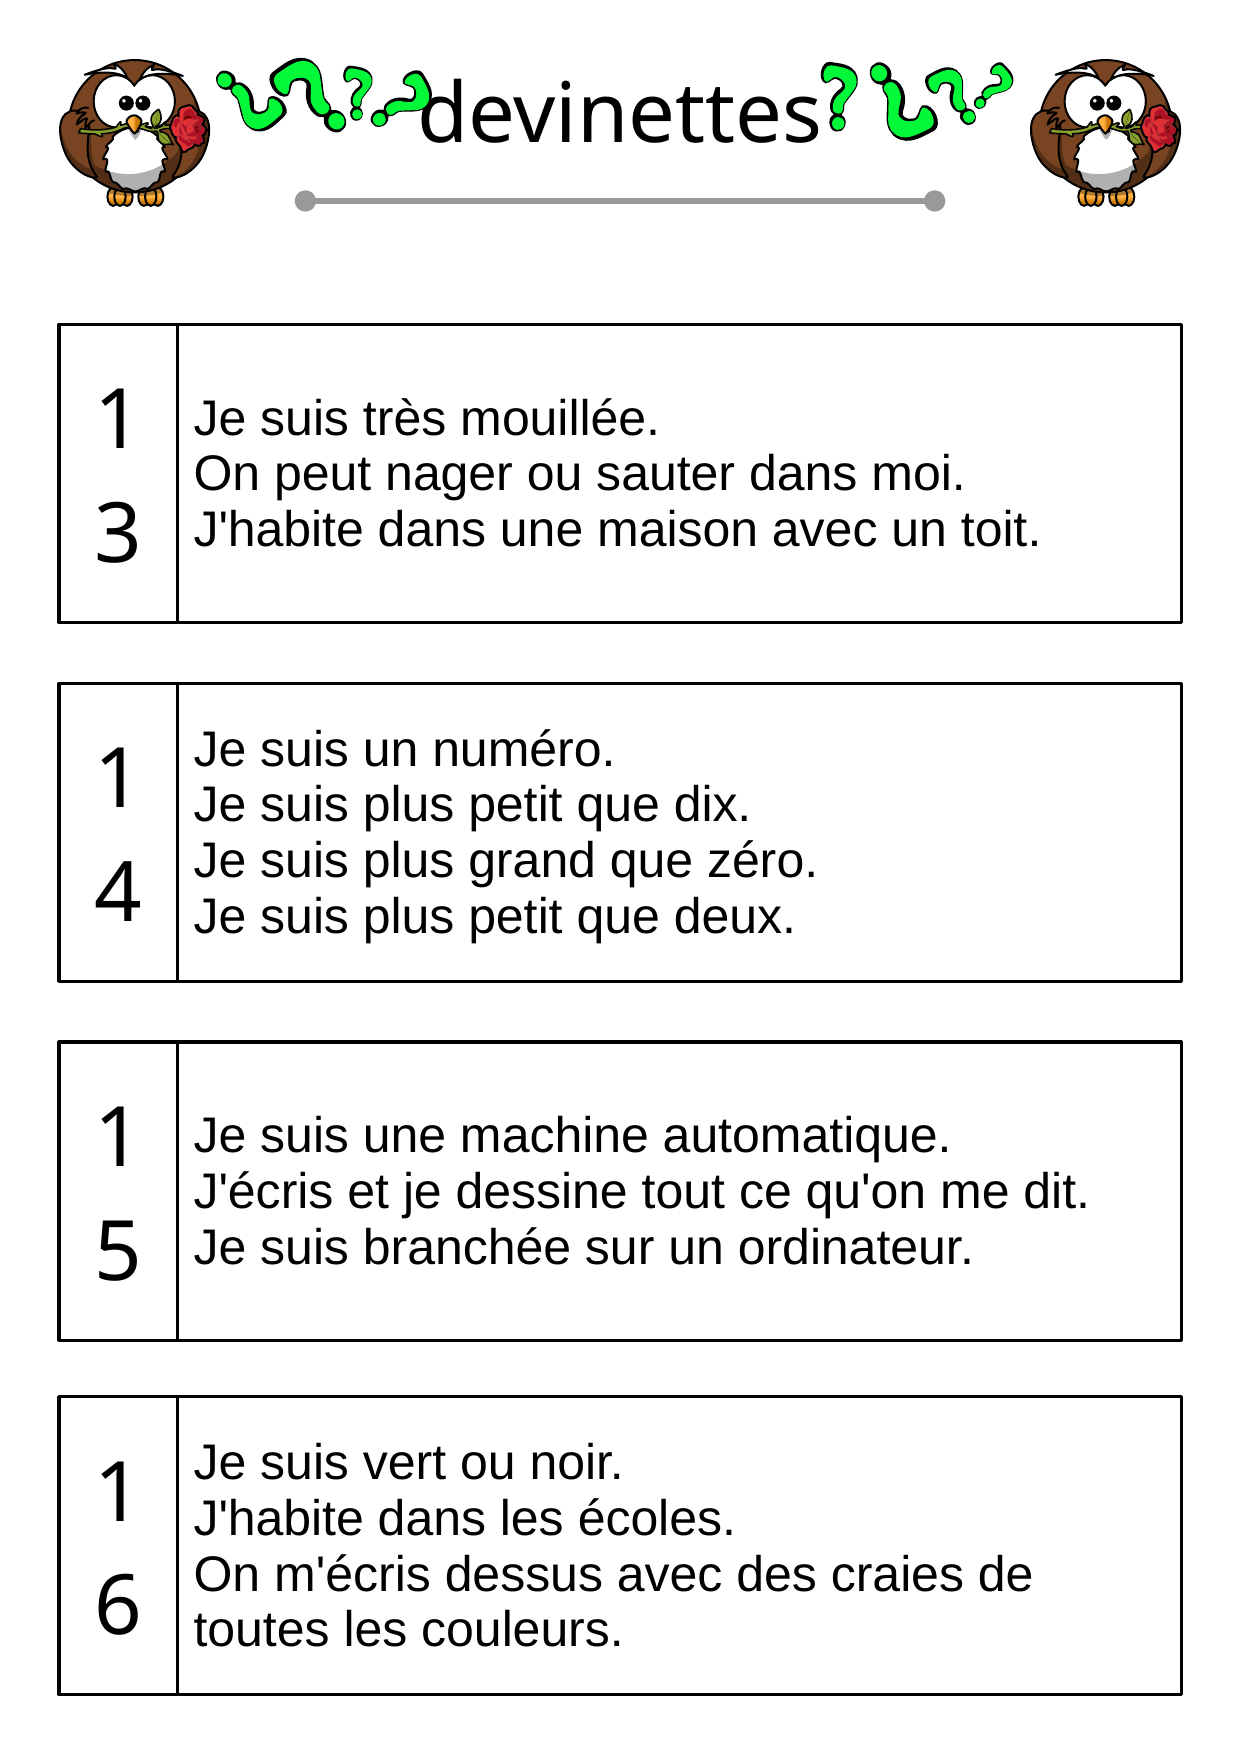

devinettes
13
Je suis très mouillée.
On peut nager ou sauter dans moi.
J'habite dans une maison avec un toit.
14
Je suis un numéro.
Je suis plus petit que dix.
Je suis plus grand que zéro.
Je suis plus petit que deux.
15
Je suis une machine automatique.
J'écris et je dessine tout ce qu'on me dit.
Je suis branchée sur un ordinateur.
16
Je suis vert ou noir.
J'habite dans les écoles.
On m'écris dessus avec des craies de toutes les couleurs.